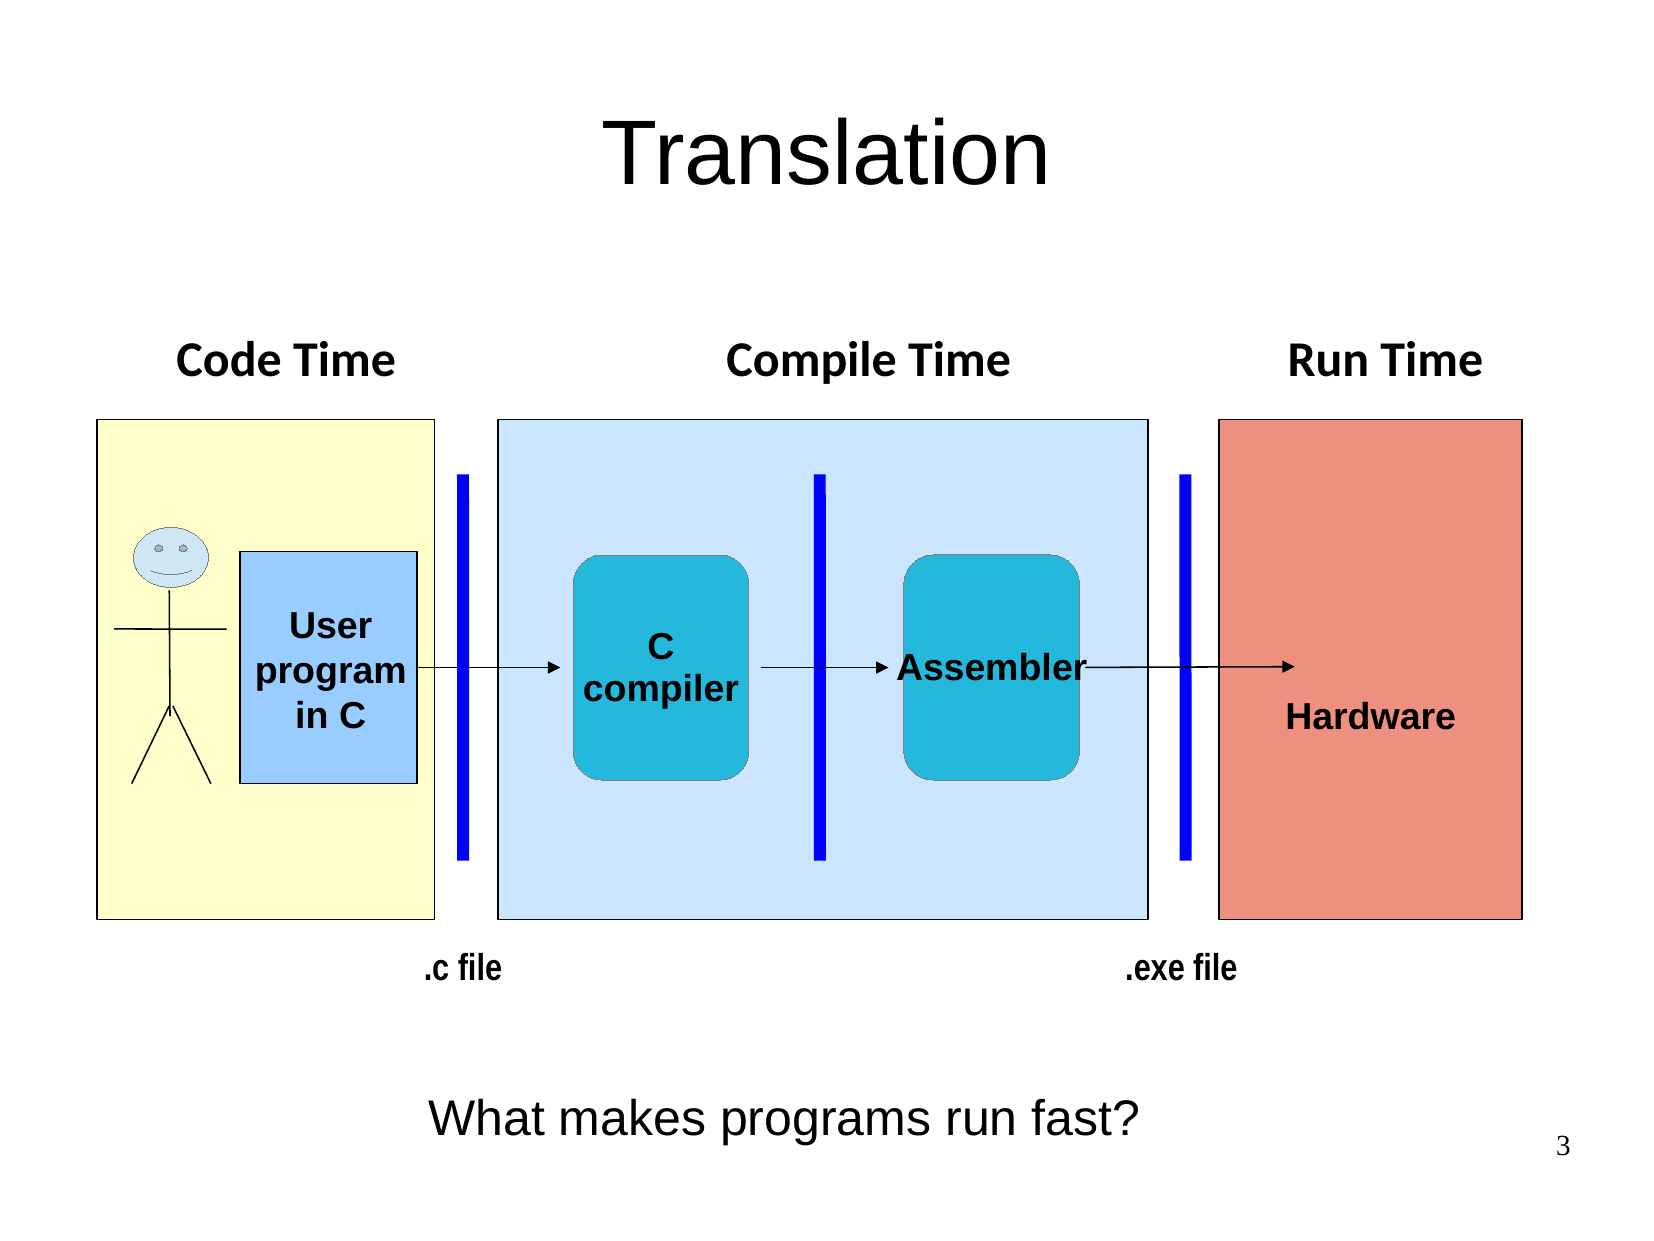

# Translation
Code Time
Compile Time
Run Time
Hardware
User
program
in C
Assembler
C
compiler
.c file
.exe file
What makes programs run fast?
3